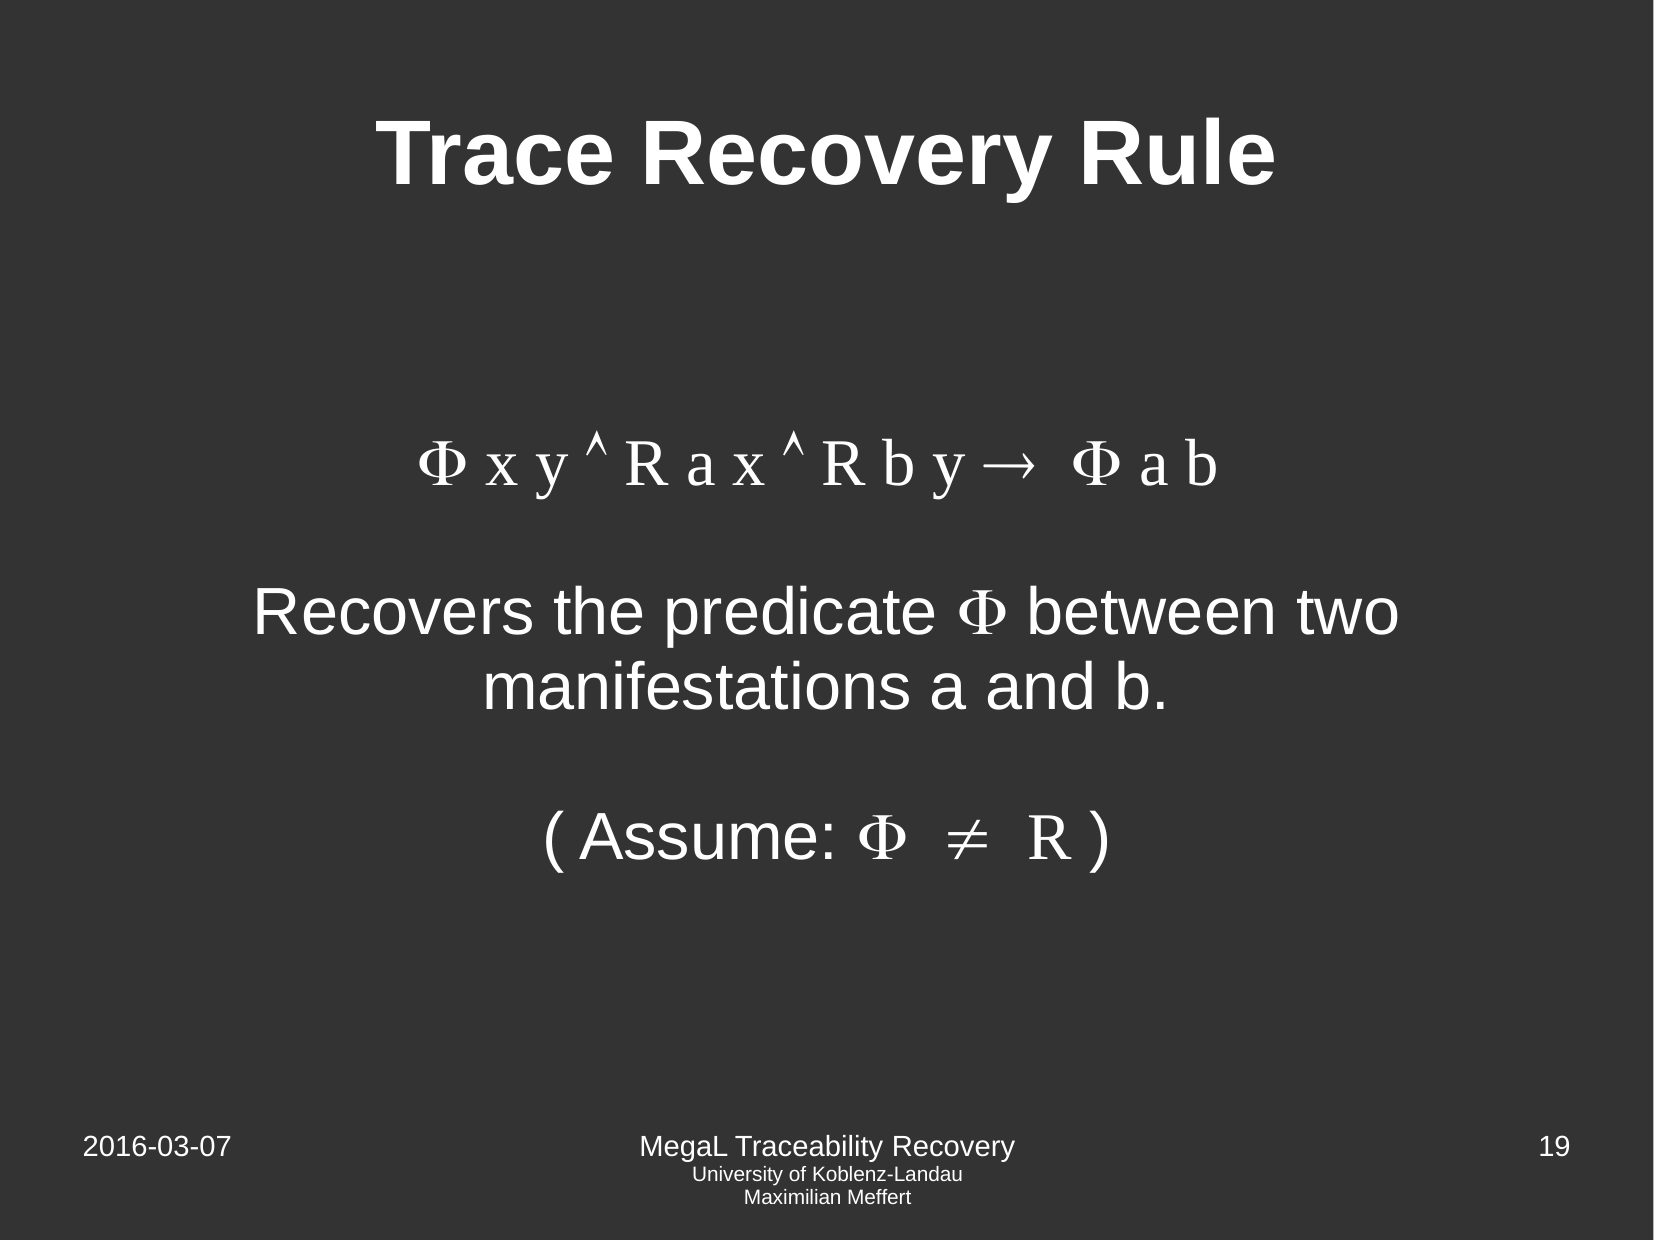

# Trace Recovery Rule
F x y Ù R a x Ù R b y ® F a b
Recovers the predicate F between two manifestations a and b.
( Assume: F ¹ R )
2016-03-07
MegaL Traceability Recovery
19